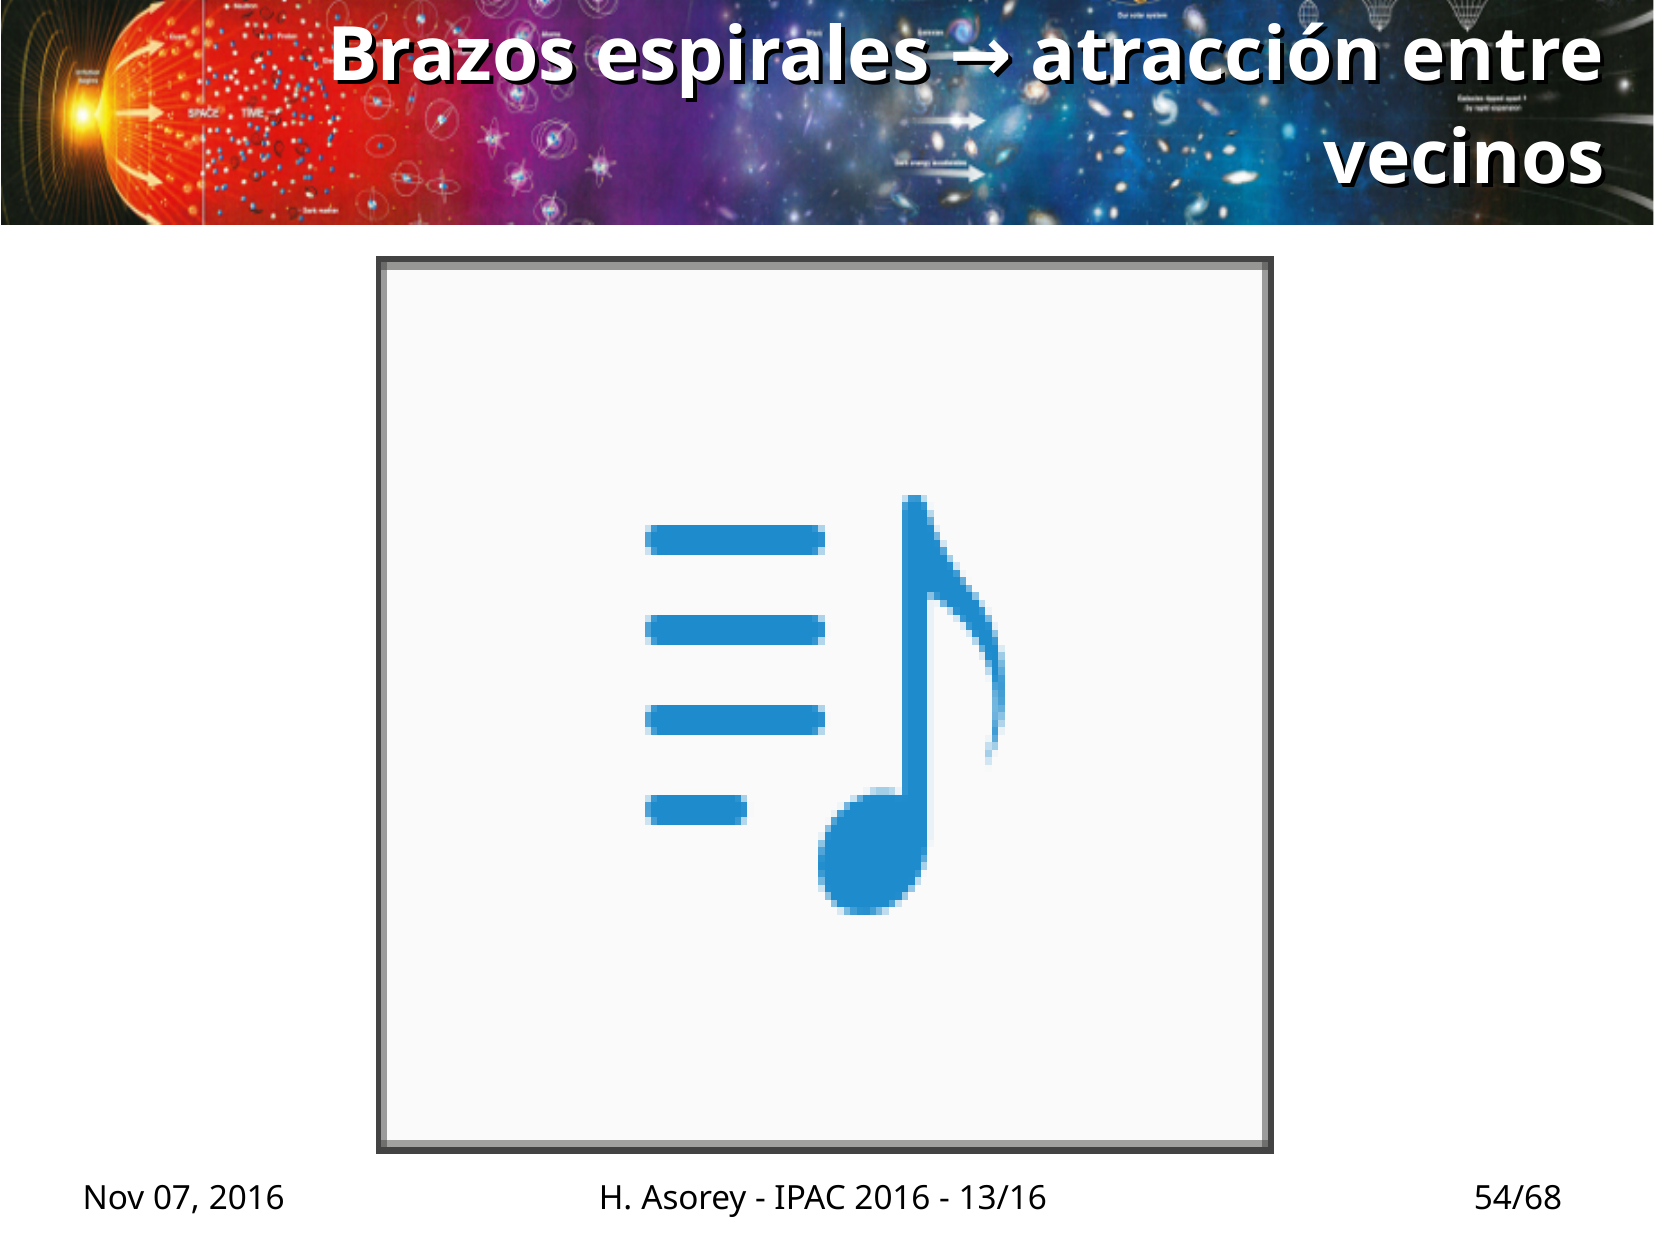

# Brazos espirales → atracción entre vecinos
Nov 07, 2016
H. Asorey - IPAC 2016 - 13/16
54